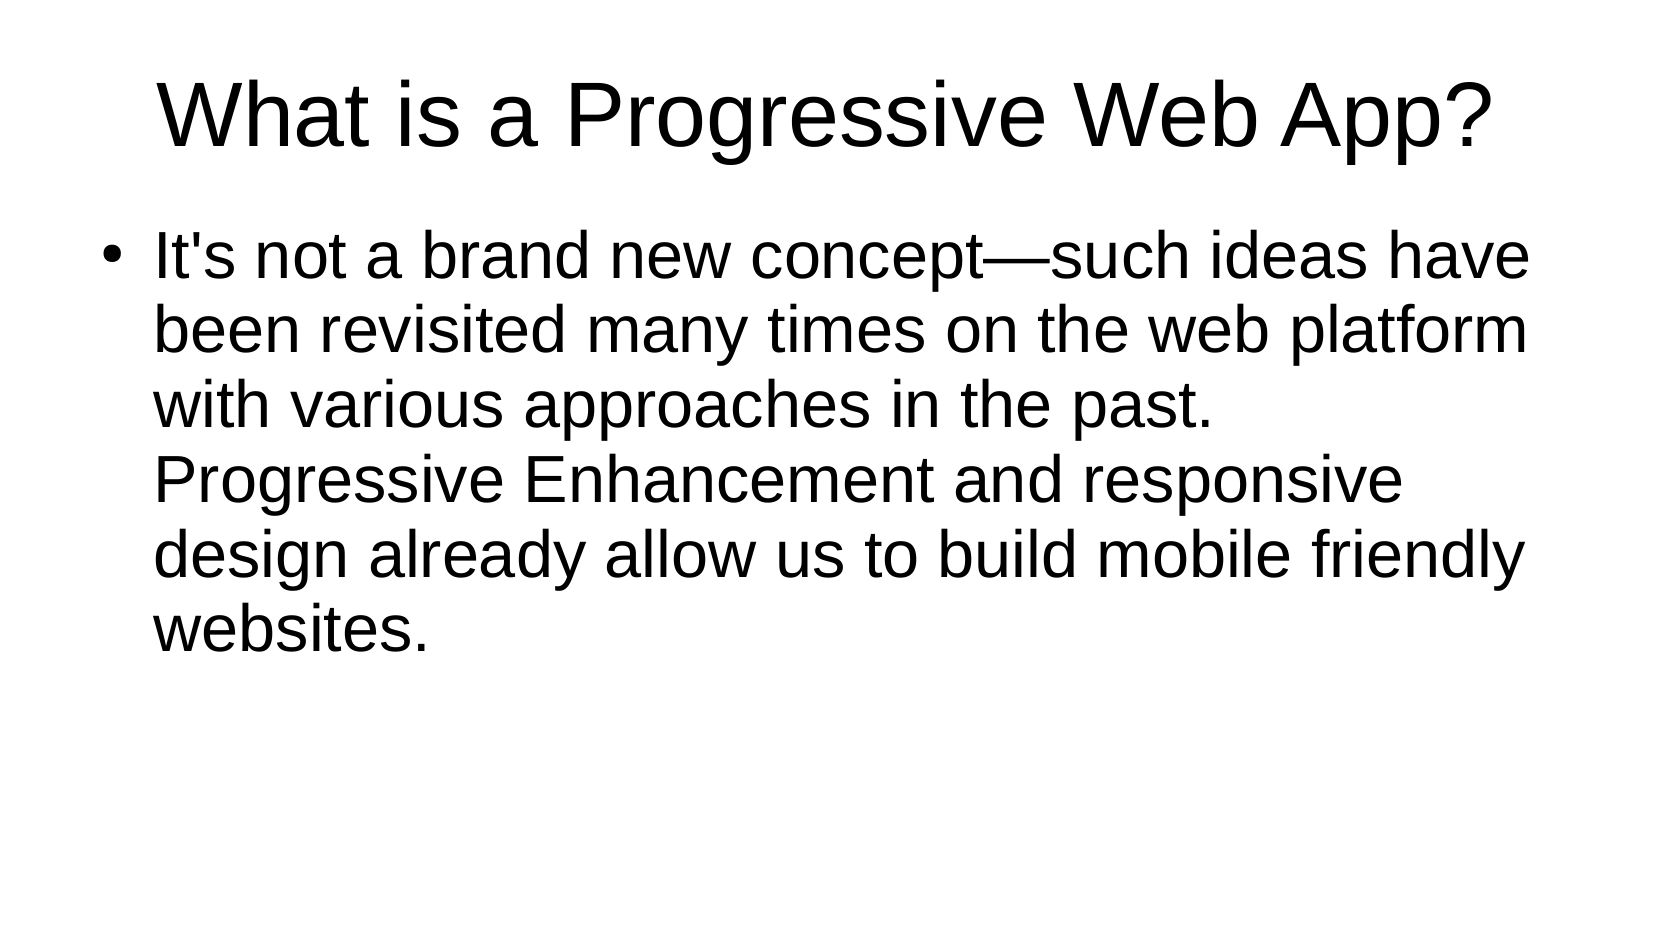

# What is a Progressive Web App?
It's not a brand new concept—such ideas have been revisited many times on the web platform with various approaches in the past. Progressive Enhancement and responsive design already allow us to build mobile friendly websites.